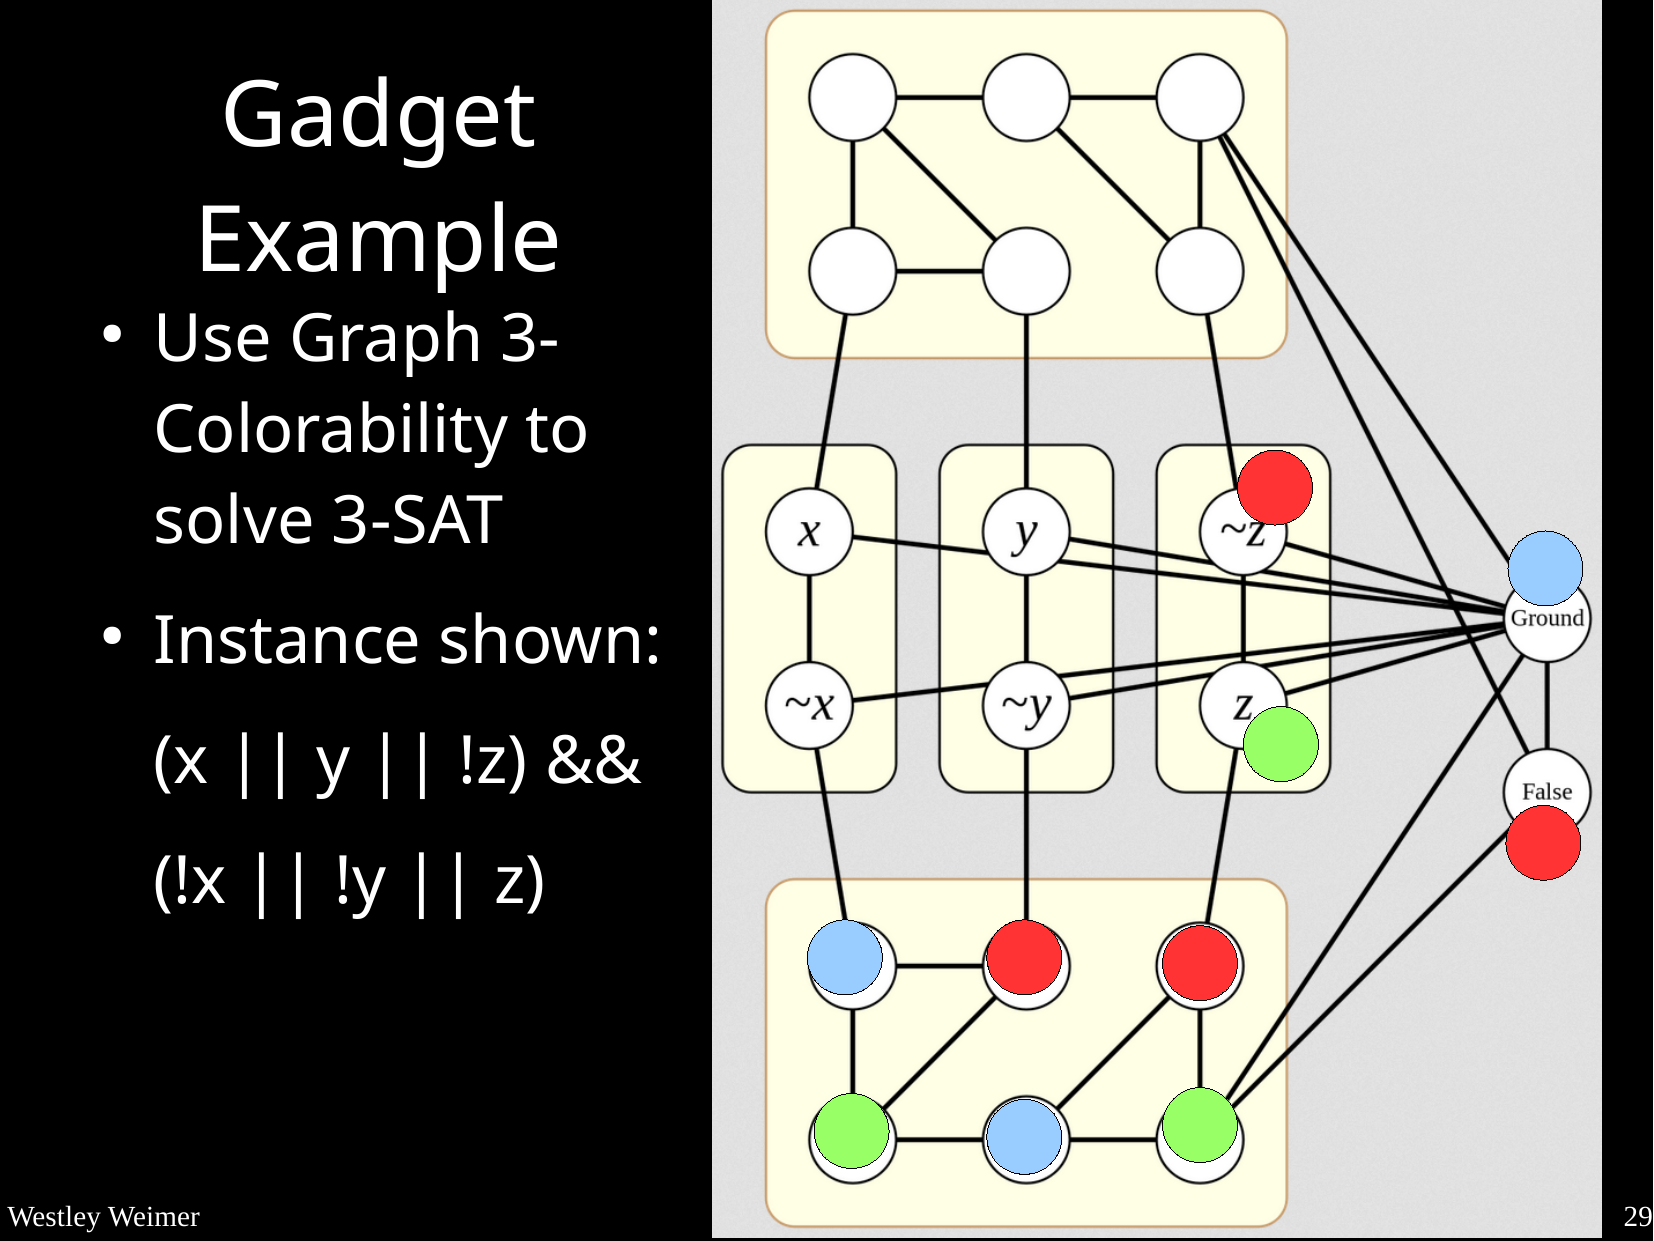

# Gadget Example
Use Graph 3-Colorability to solve 3-SAT
Instance shown:
(x || y || !z) &&
(!x || !y || z)
29